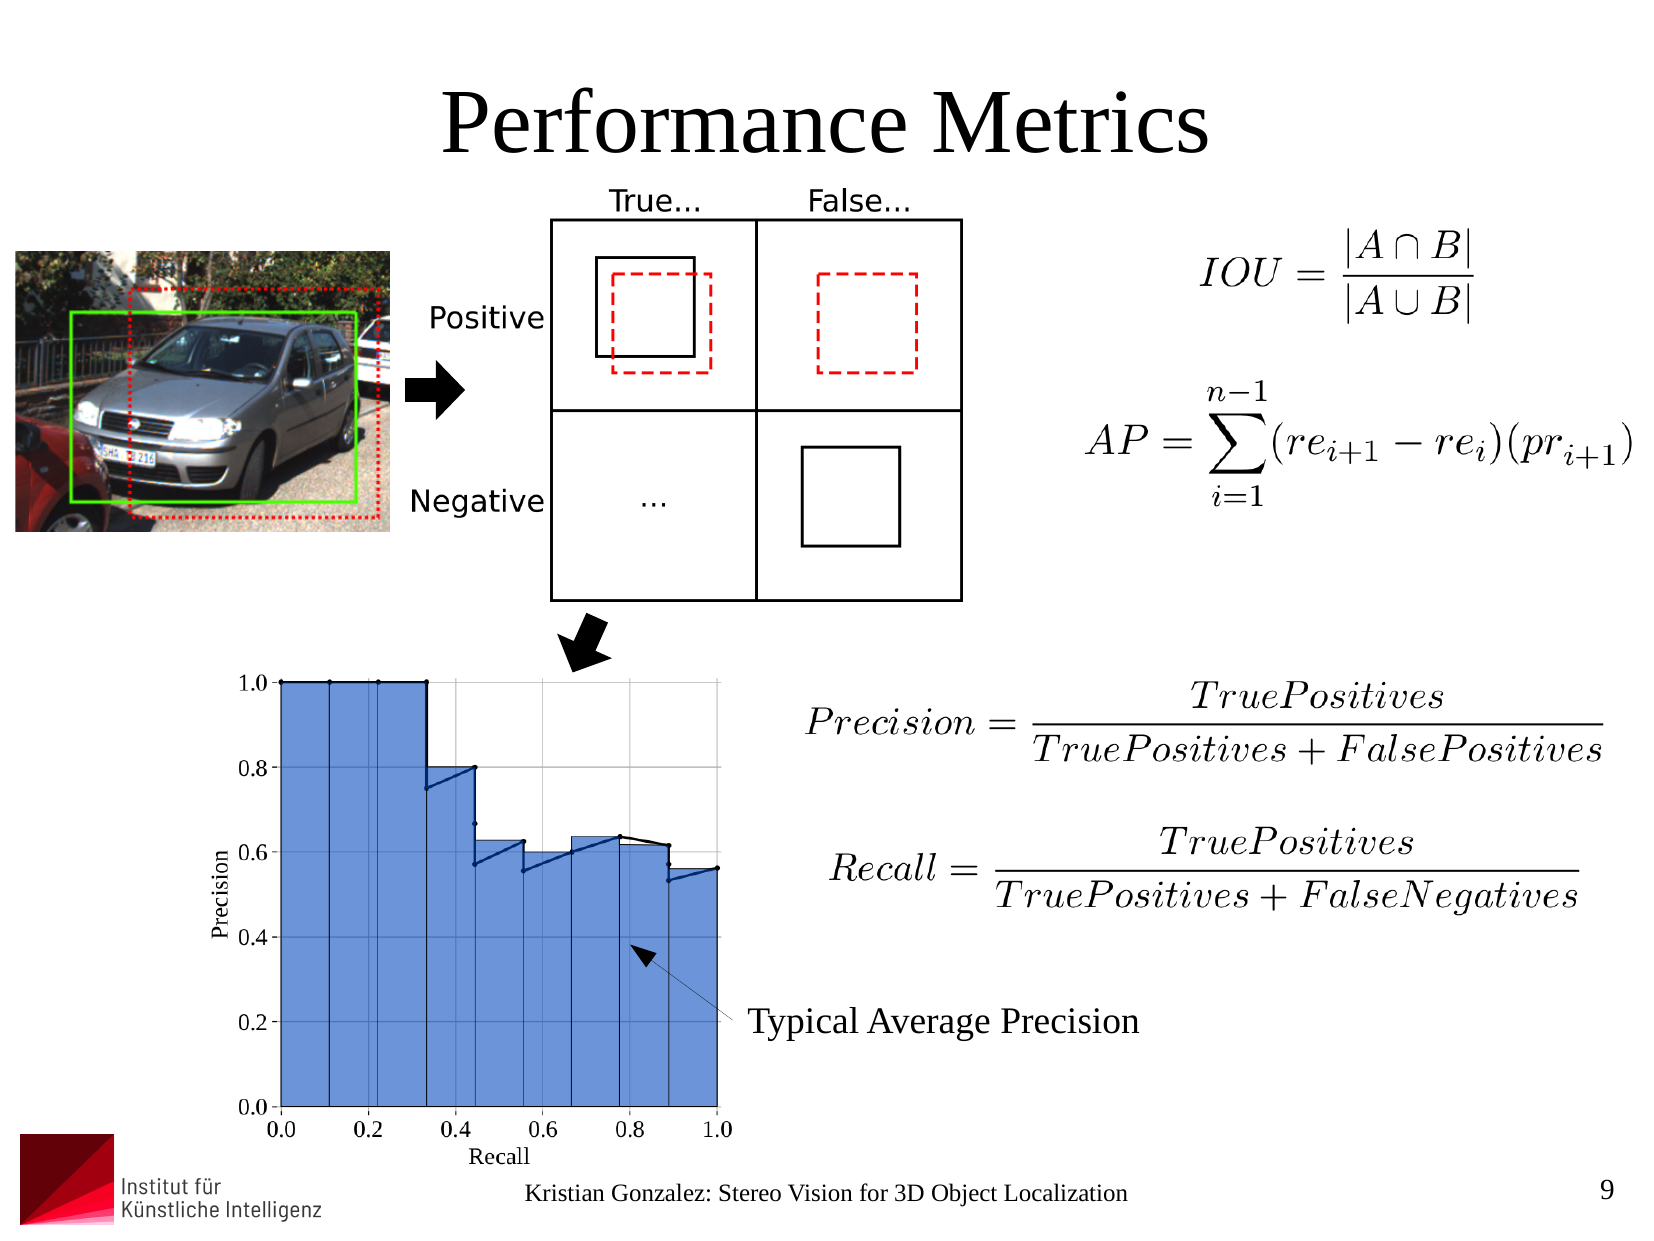

# Performance Metrics
Typical Average Precision
9
Kristian Gonzalez: Stereo Vision for 3D Object Localization